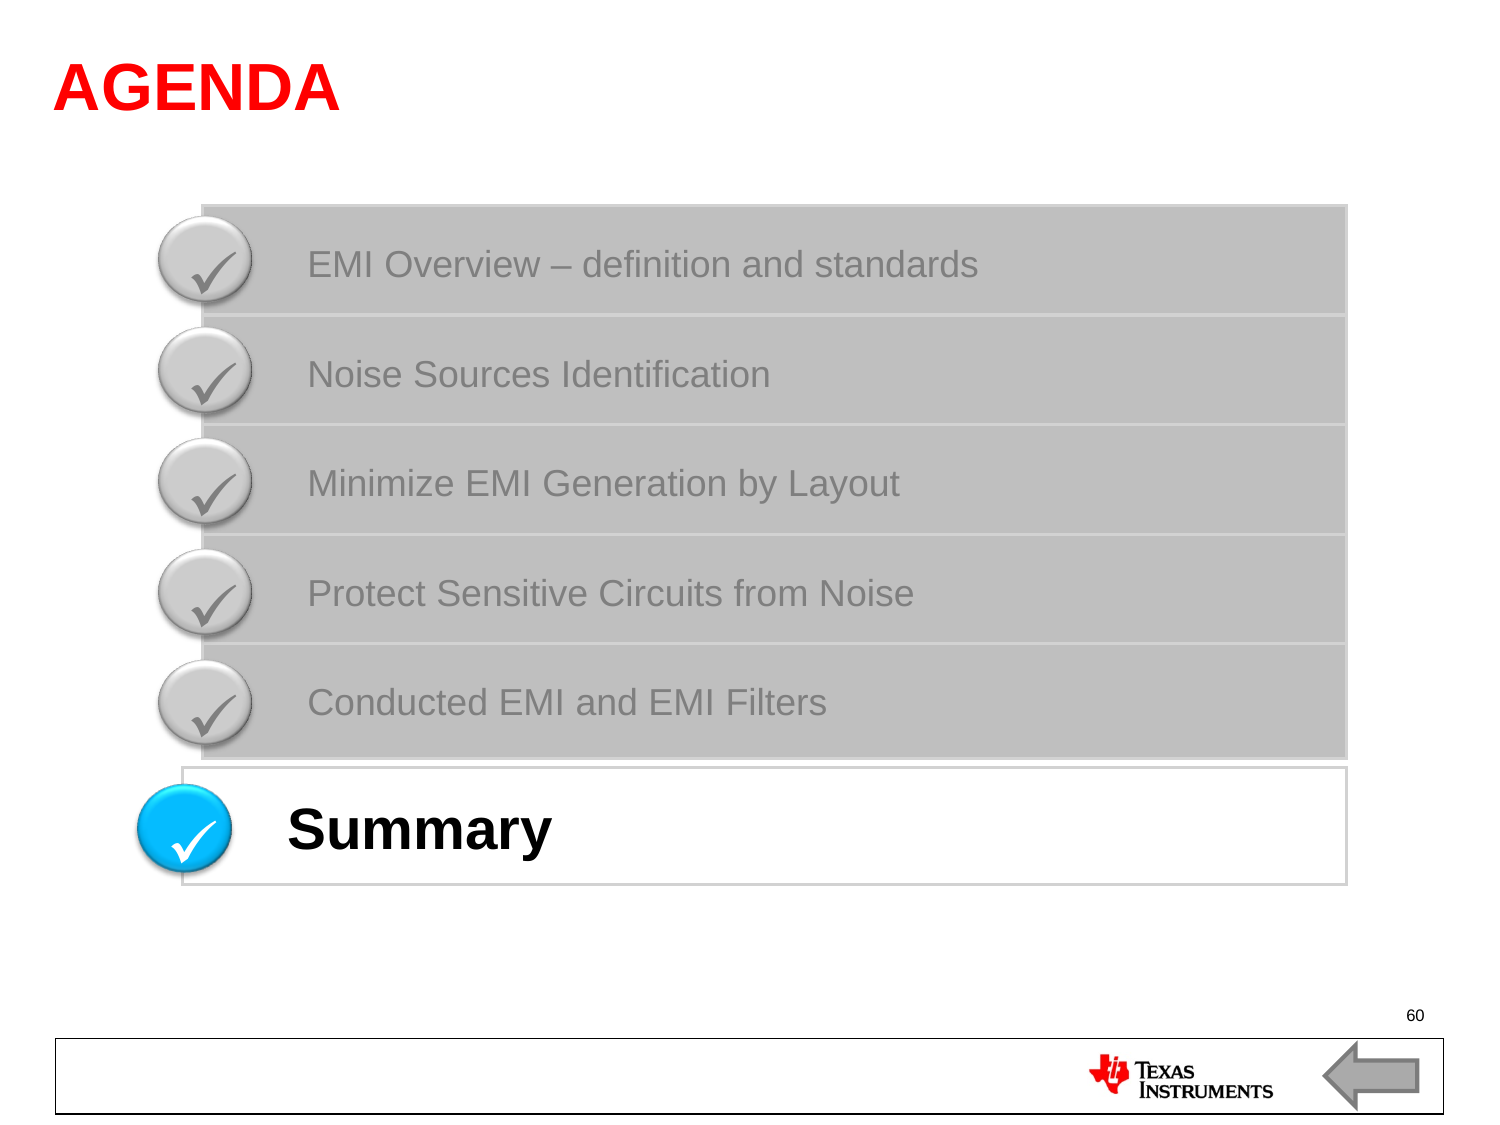

# AGENDA

EMI Overview – definition and standards

Noise Sources Identification

Minimize EMI Generation by Layout

Protect Sensitive Circuits from Noise

Conducted EMI and EMI Filters

Summary